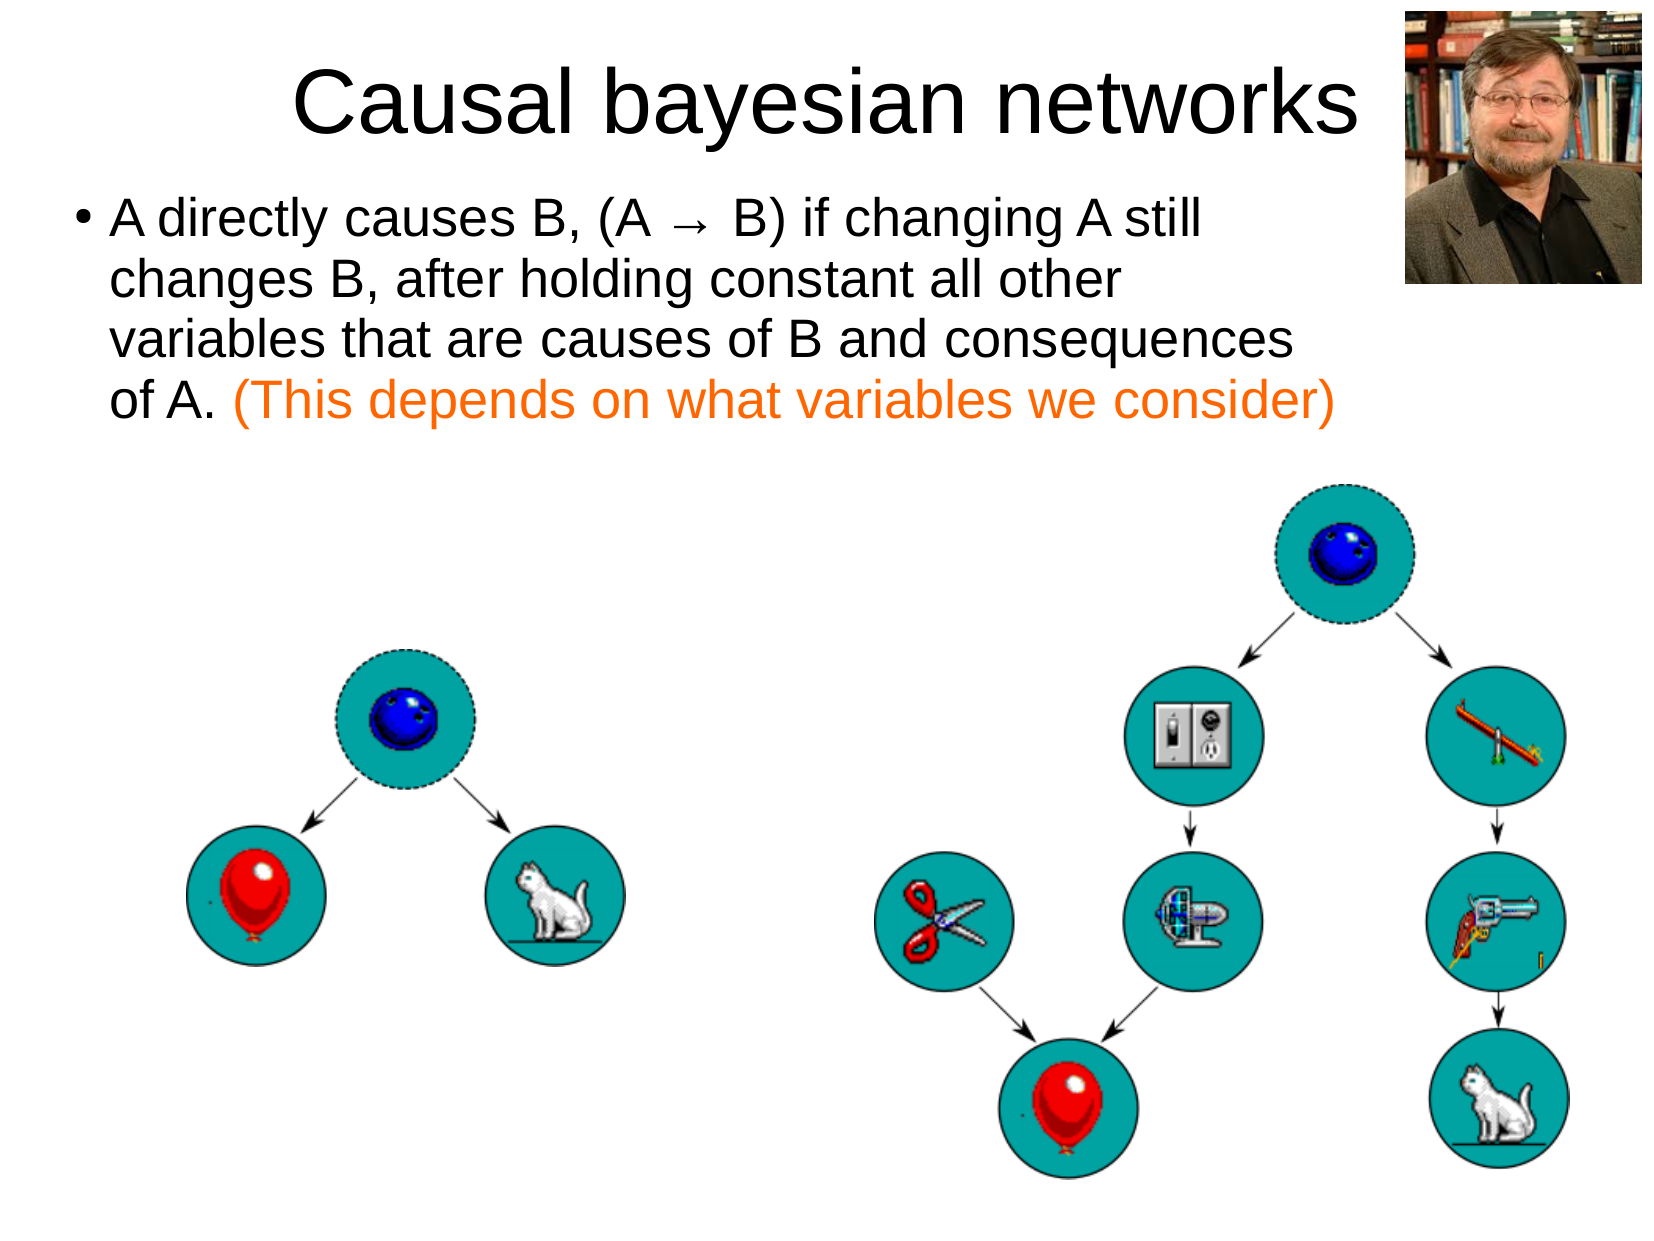

# Causal bayesian networks
A directly causes B, (A → B) if changing A still changes B, after holding constant all other variables that are causes of B and consequences of A. (This depends on what variables we consider)